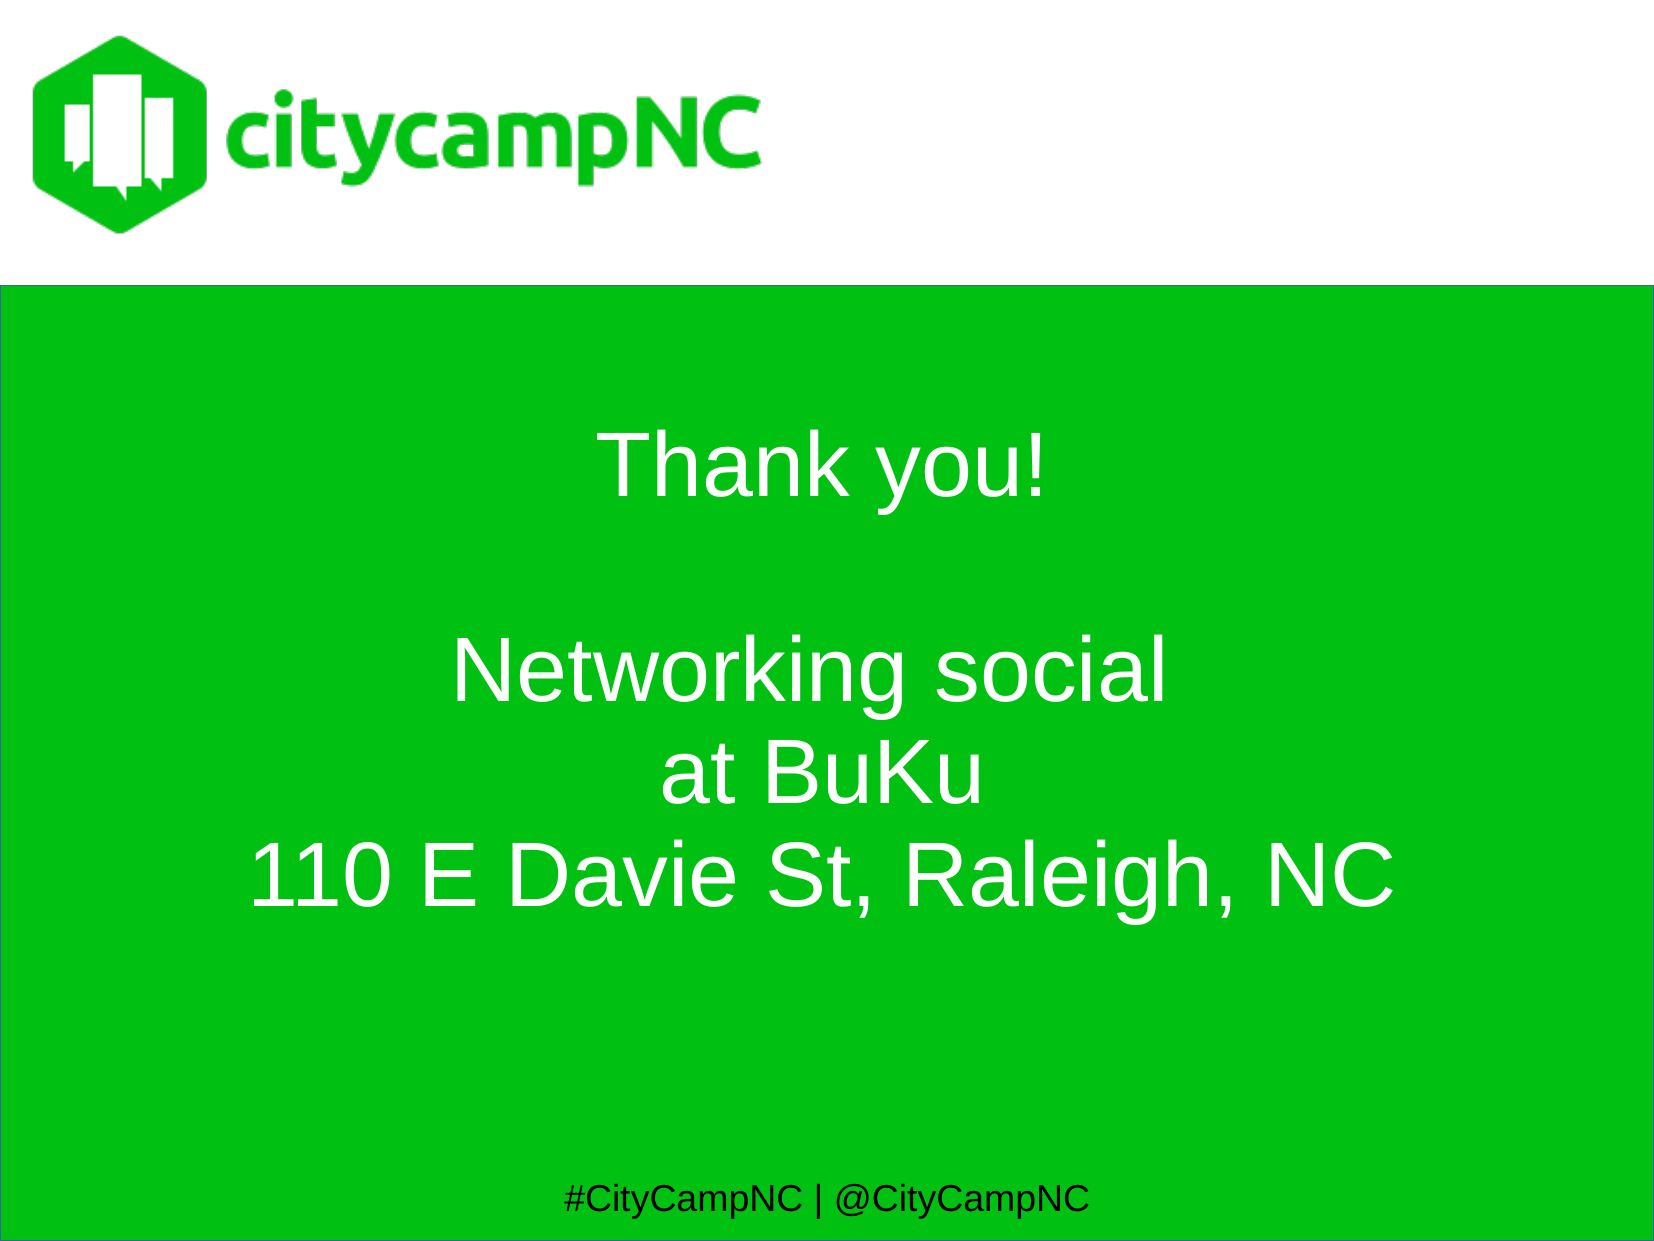

# Thank you!
Networking social
at BuKu
110 E Davie St, Raleigh, NC